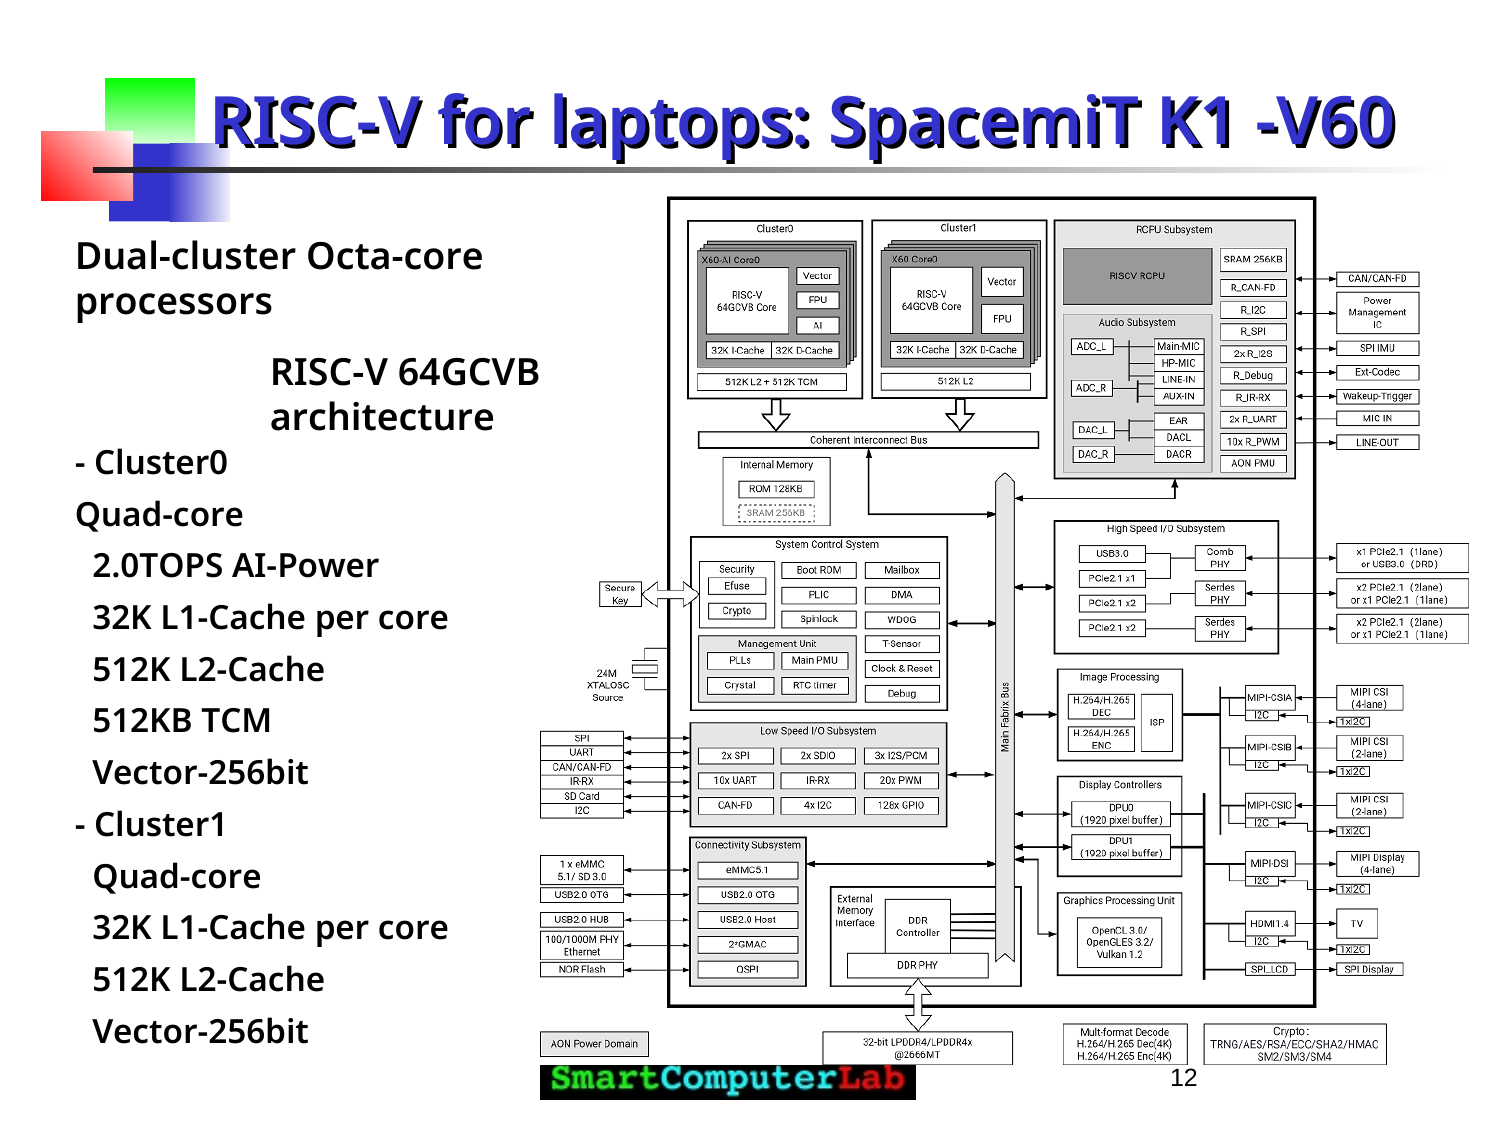

# RISC-V for laptops: SpacemiT K1 -V60
Dual-cluster Octa-core processors
RISC-V 64GCVB architecture
- Cluster0
Quad-core
 2.0TOPS AI-Power
 32K L1-Cache per core
 512K L2-Cache
 512KB TCM
 Vector-256bit
- Cluster1
 Quad-core
 32K L1-Cache per core
 512K L2-Cache
 Vector-256bit
12